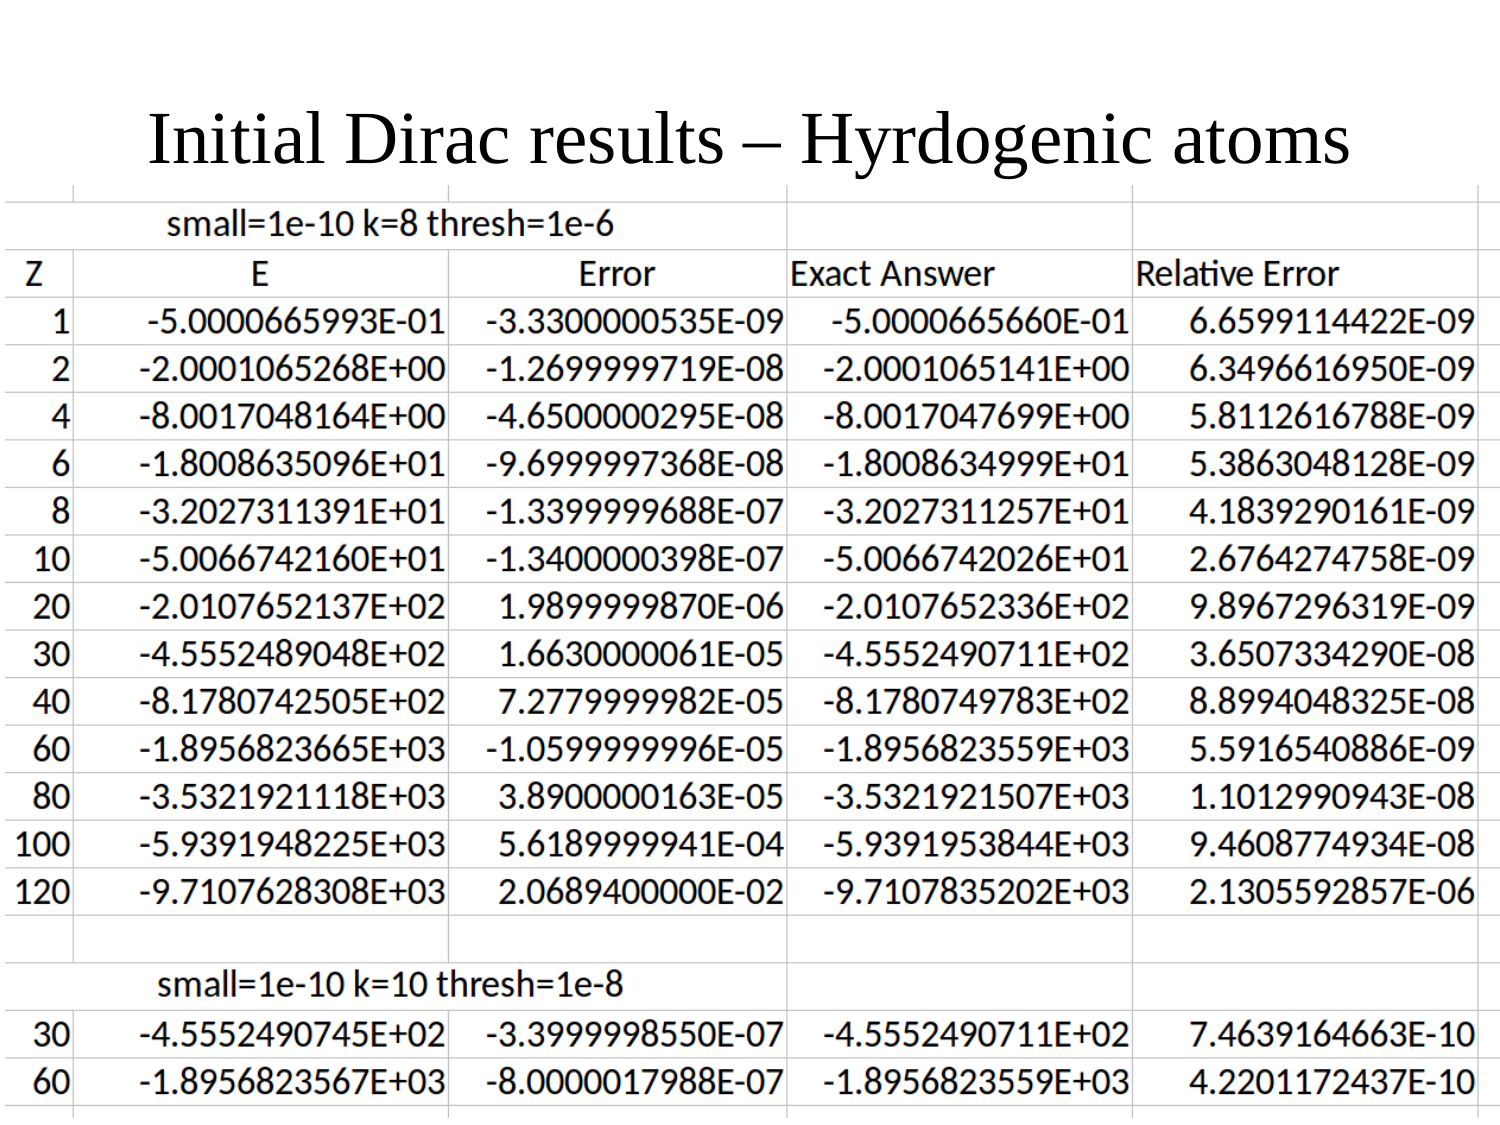

# Initial Dirac results – Hyrdogenic atoms